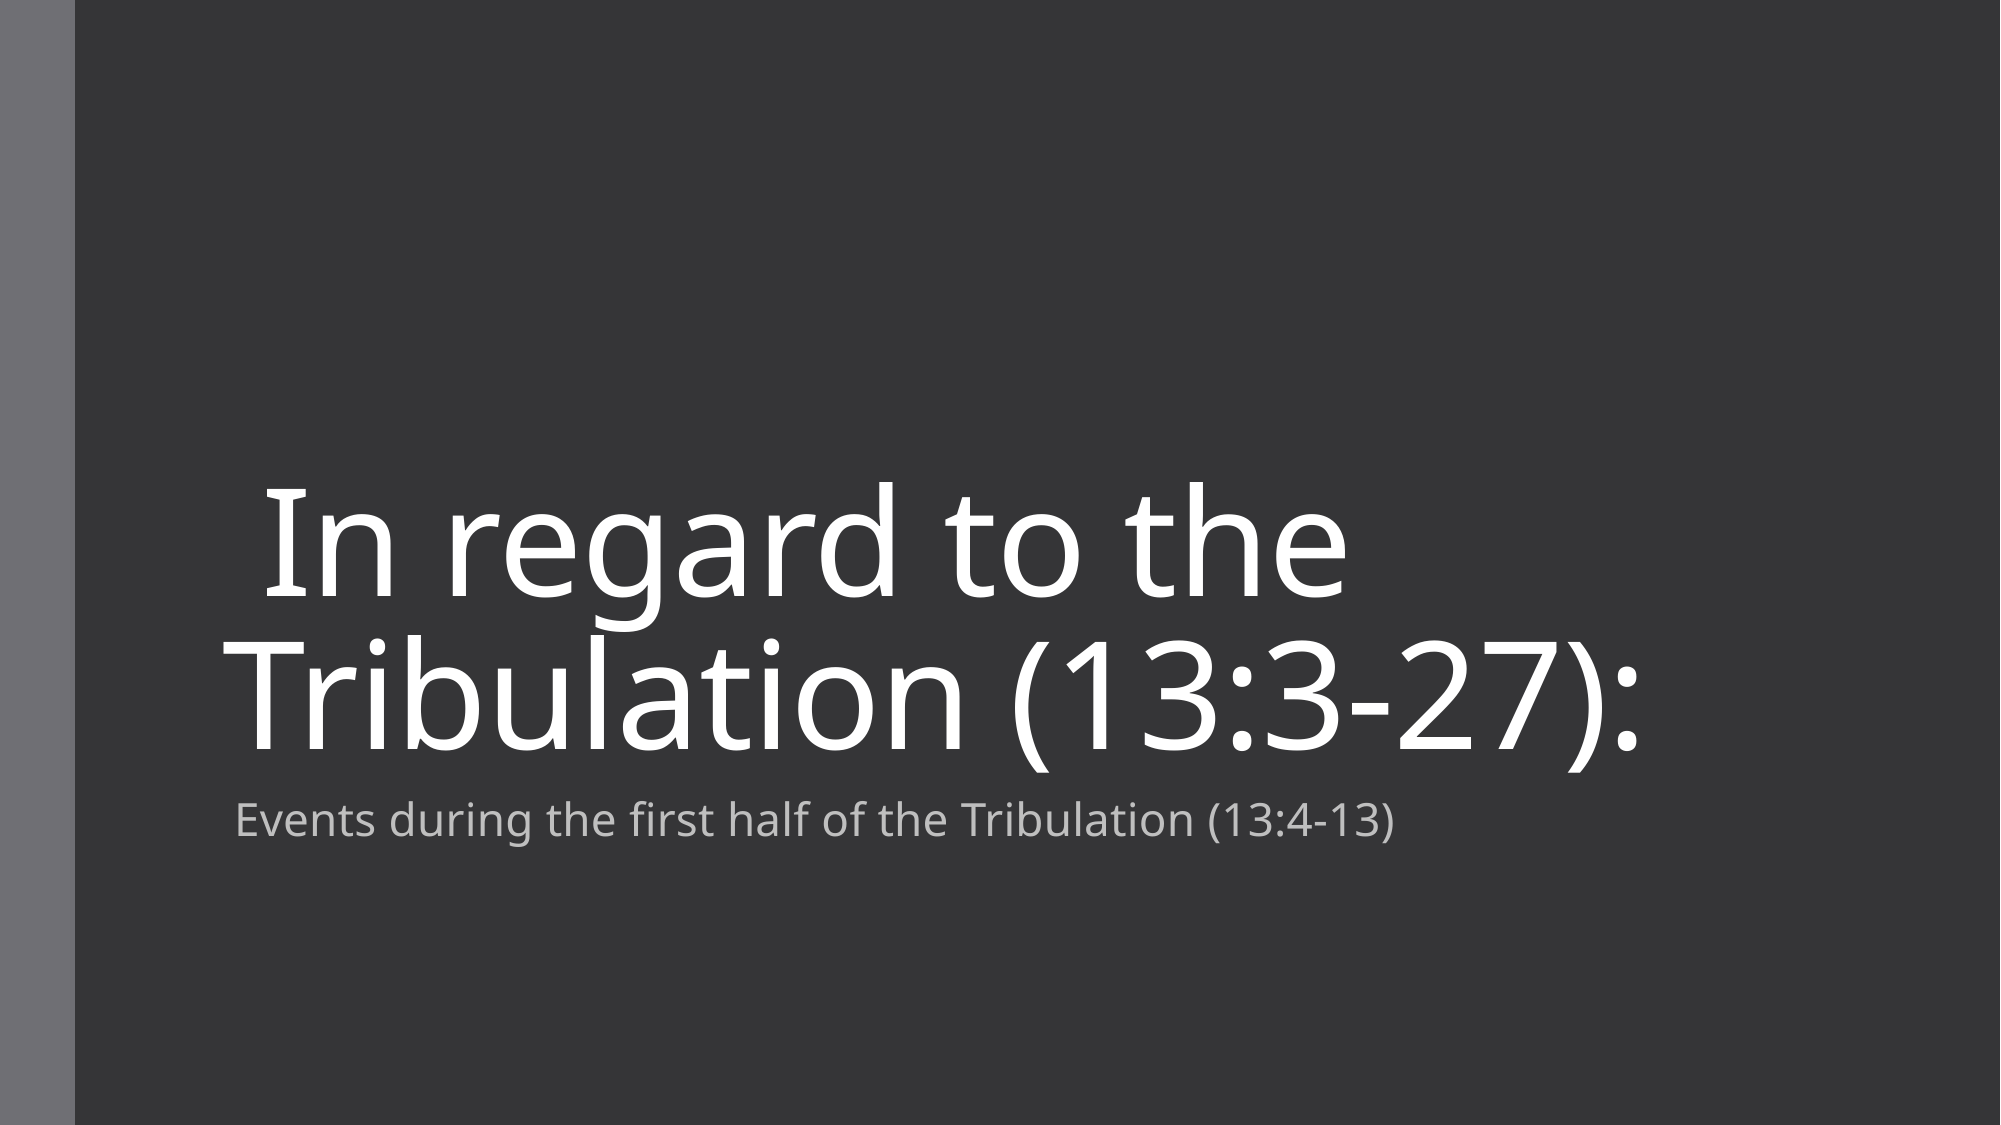

# In regard to the Tribulation (13:3-27):
 Events during the first half of the Tribulation (13:4-13)